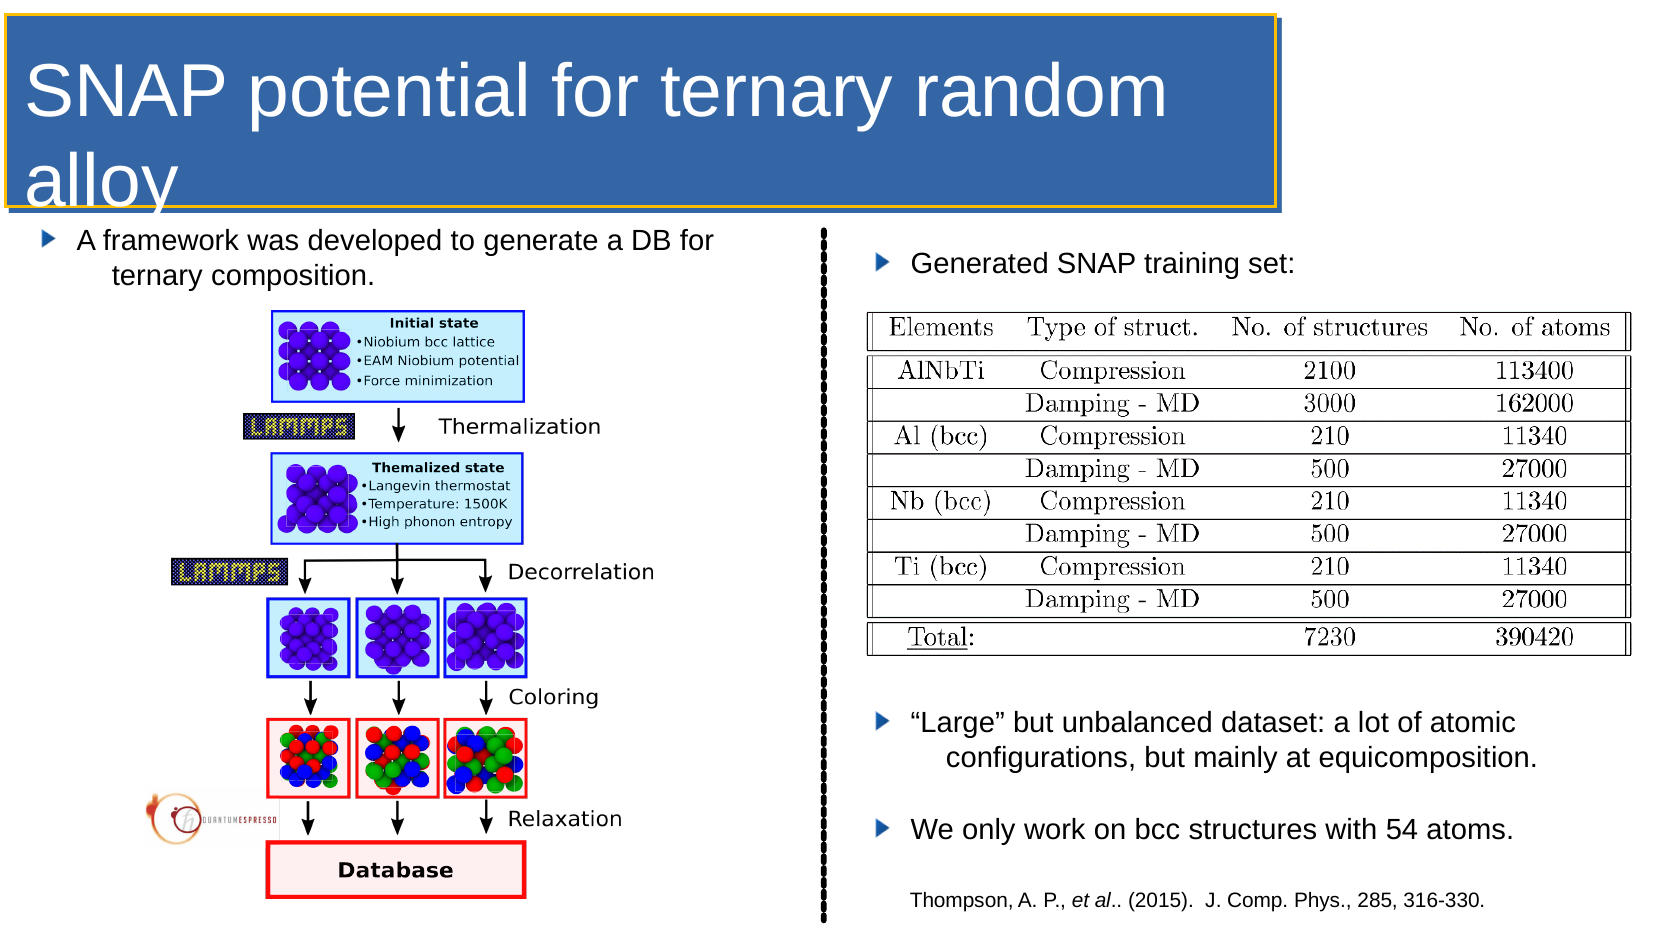

SNAP potential for ternary random alloy
A framework was developed to generate a DB for ternary composition.
Generated SNAP training set:
“Large” but unbalanced dataset: a lot of atomic configurations, but mainly at equicomposition.
We only work on bcc structures with 54 atoms.
Thompson, A. P., et al.. (2015). J. Comp. Phys., 285, 316-330.